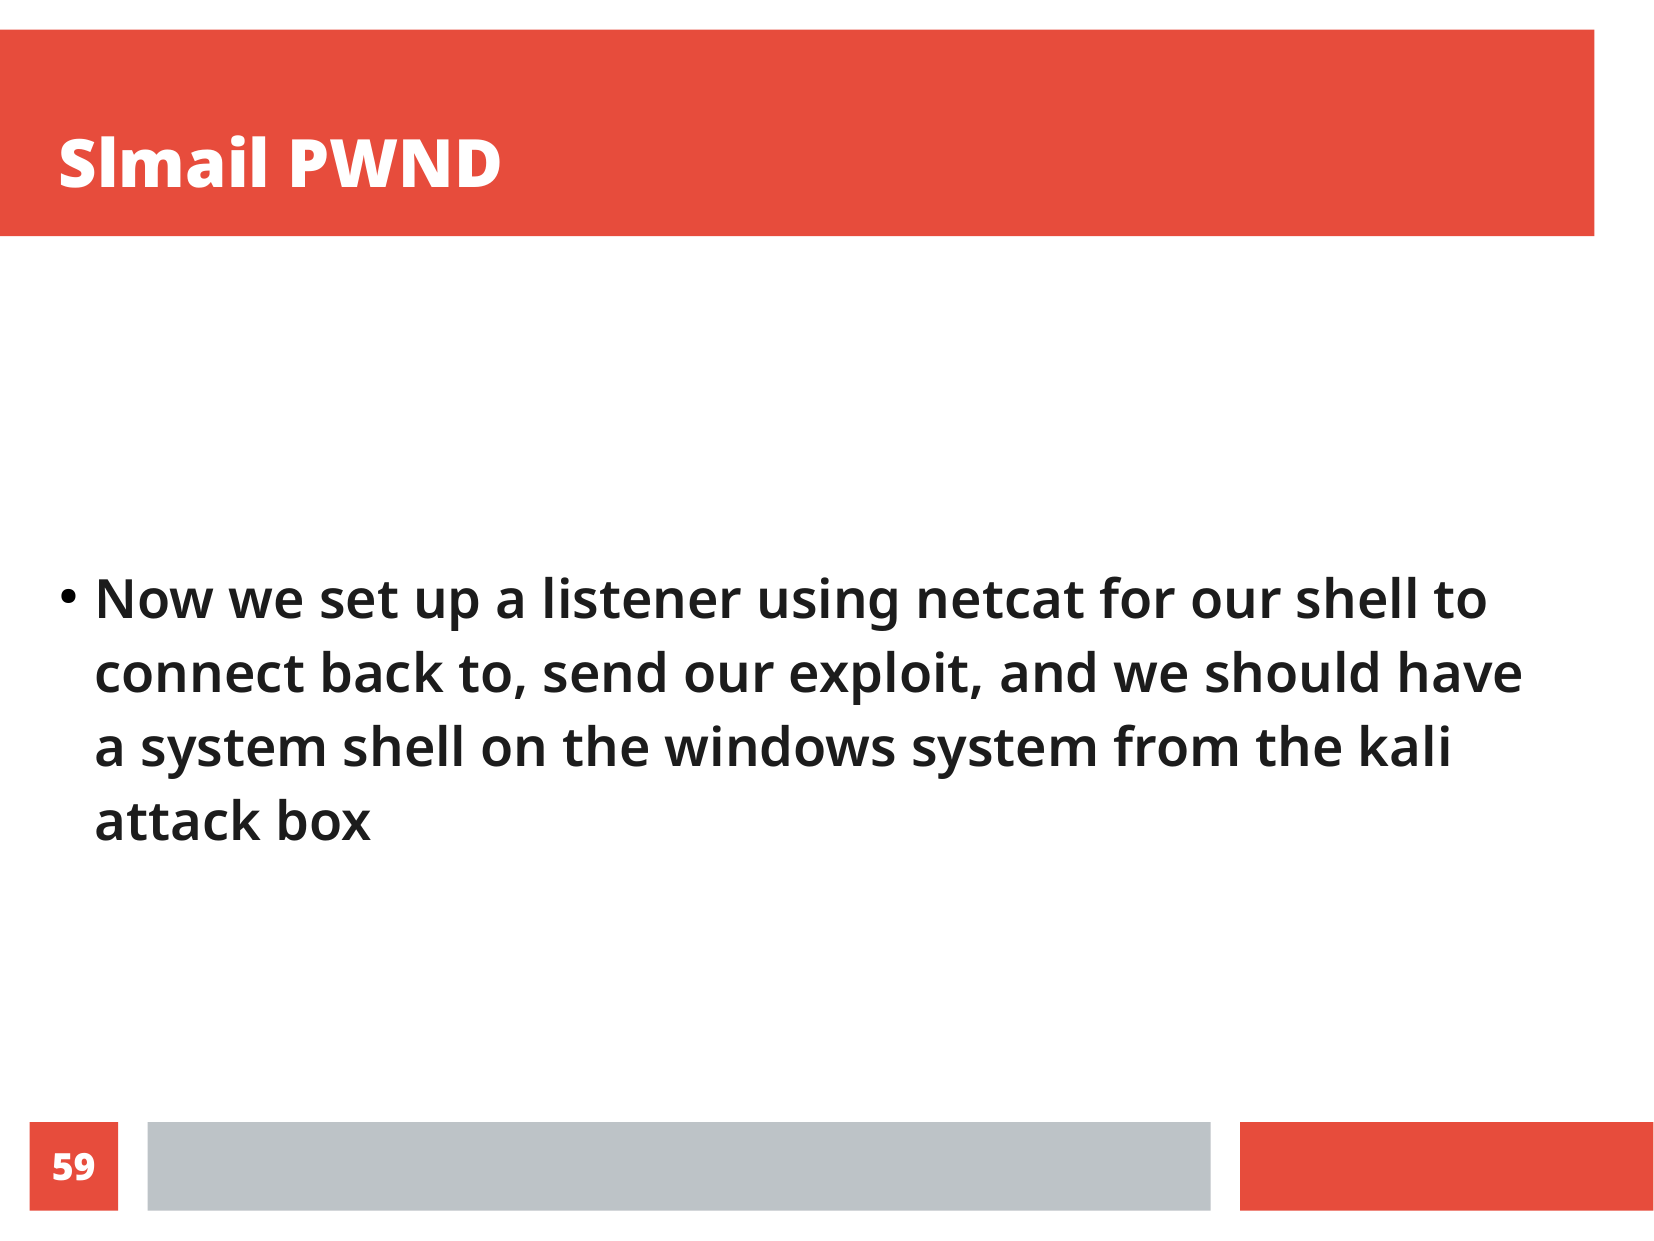

# Slmail PWND
Now we set up a listener using netcat for our shell to connect back to, send our exploit, and we should have a system shell on the windows system from the kali attack box
59